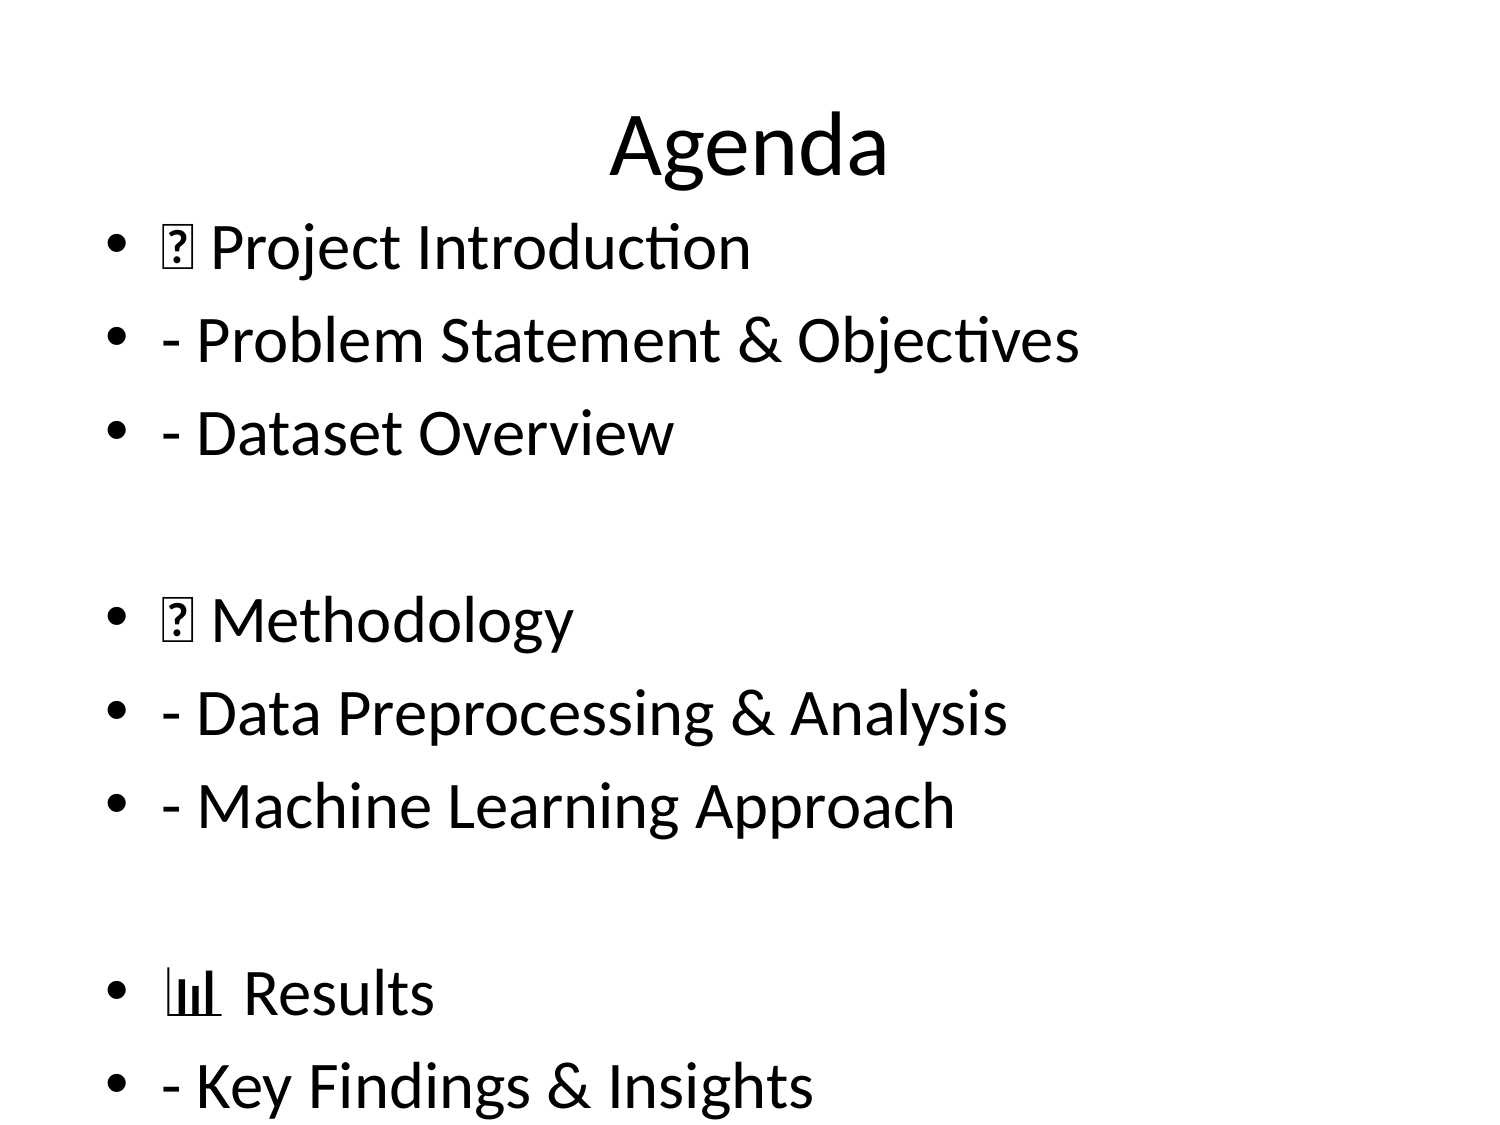

# Agenda
🎯 Project Introduction
- Problem Statement & Objectives
- Dataset Overview
🔬 Methodology
- Data Preprocessing & Analysis
- Machine Learning Approach
📊 Results
- Key Findings & Insights
- Dashboard Demonstration
💡 Recommendations
- Clinical Applications
- Treatment Guidelines
🚀 Future Work
- Enhancements & Extensions